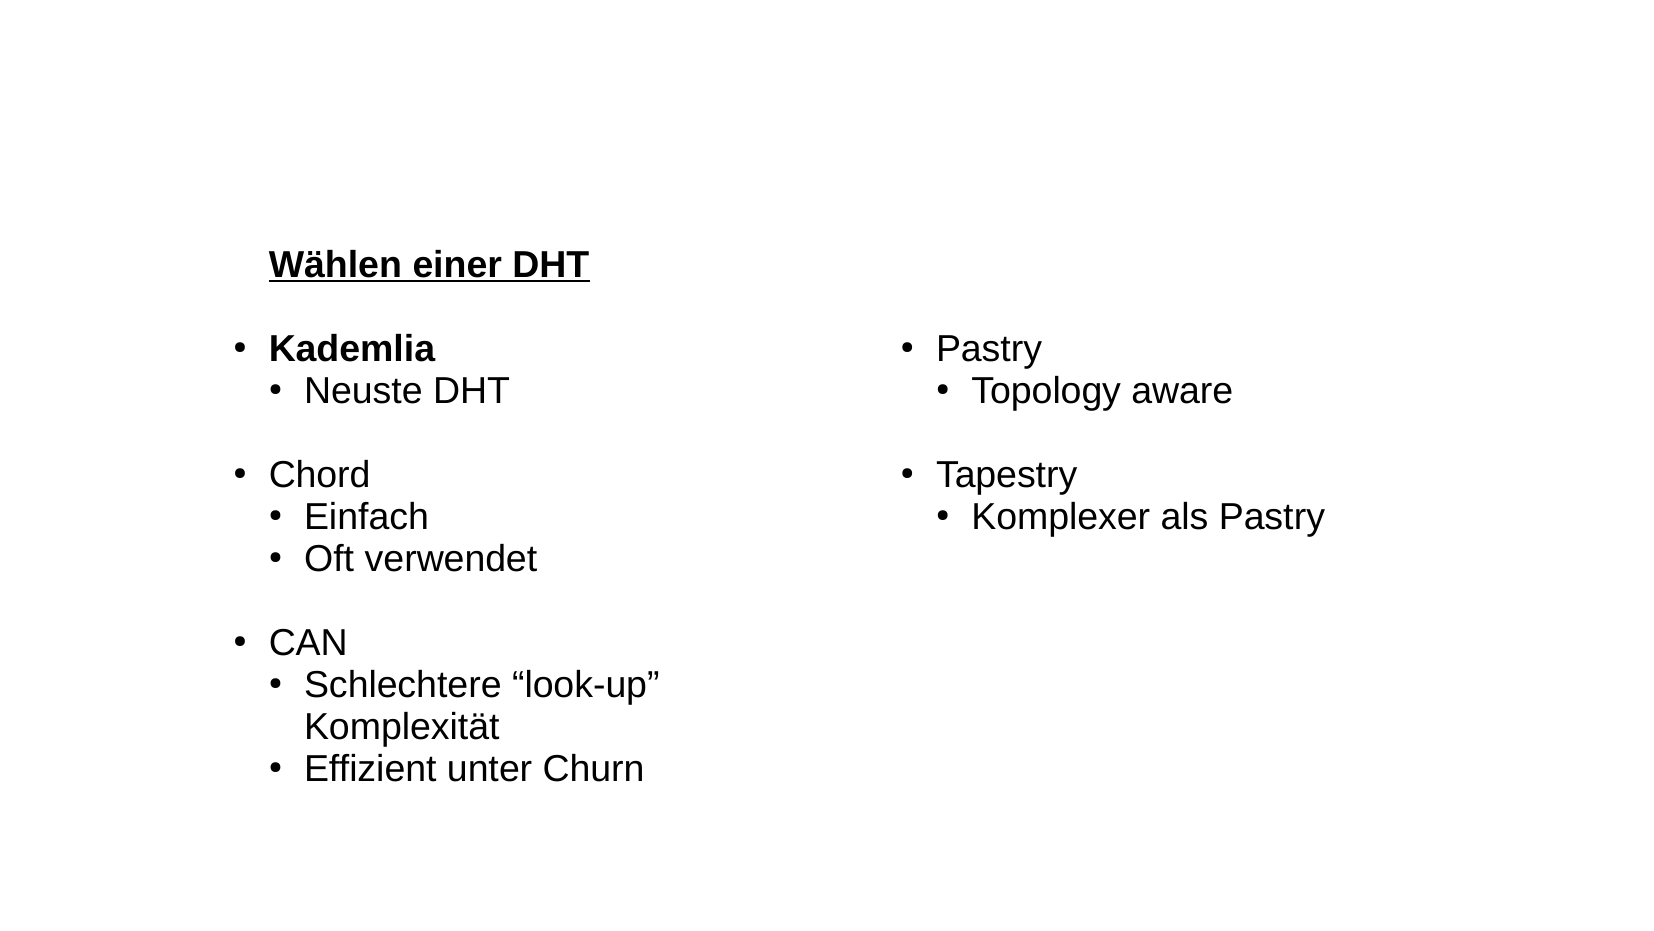

Wählen einer DHT
Kademlia
Neuste DHT
Chord
Einfach
Oft verwendet
CAN
Schlechtere “look-up” Komplexität
Effizient unter Churn
Pastry
Topology aware
Tapestry
Komplexer als Pastry